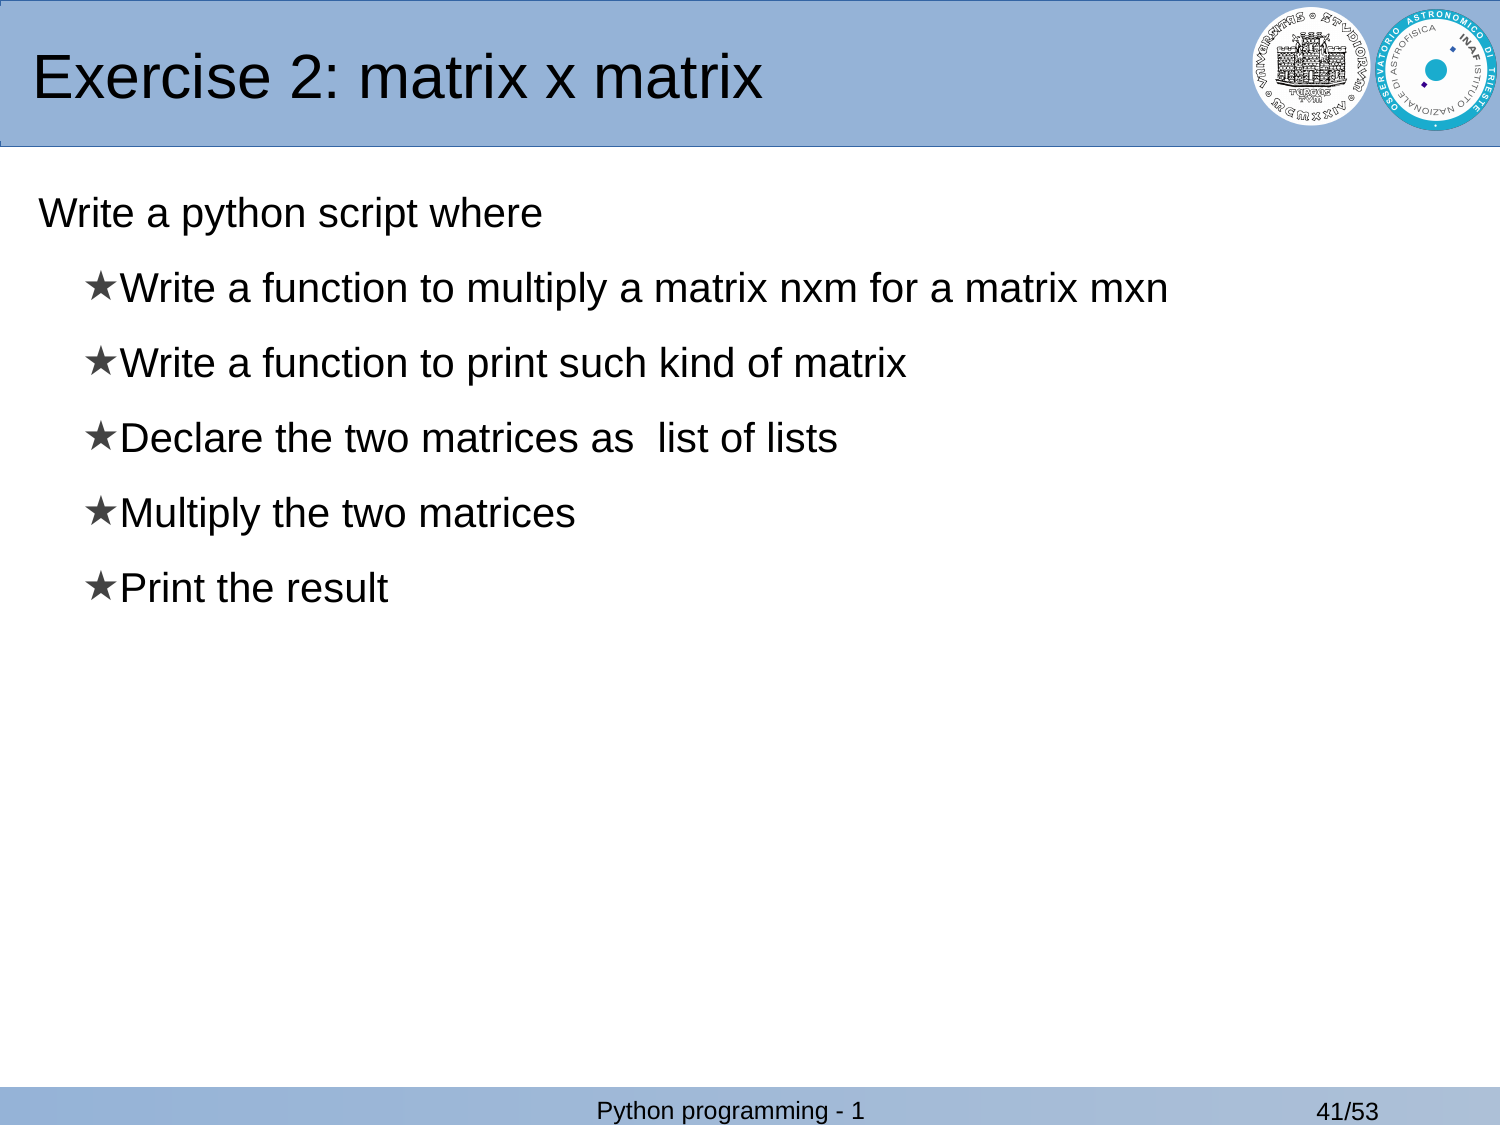

Exercise 2: matrix x matrix
# Write a python script where
Write a function to multiply a matrix nxm for a matrix mxn
Write a function to print such kind of matrix
Declare the two matrices as list of lists
Multiply the two matrices
Print the result